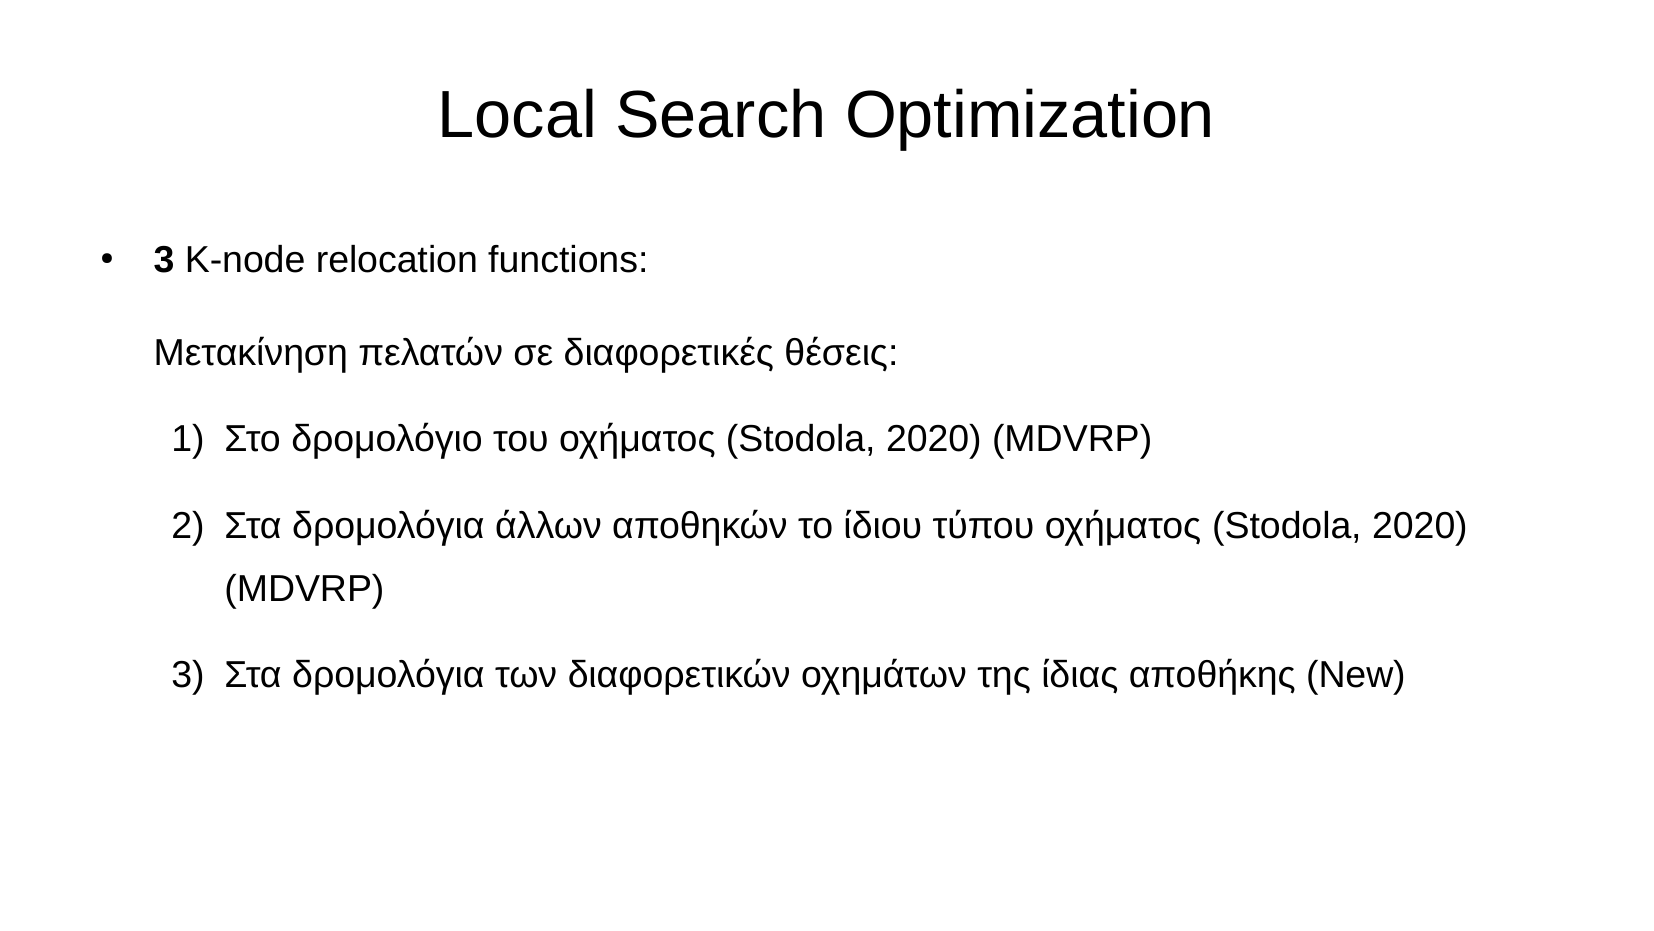

# Local Search Optimization
3 K-node relocation functions:
Μετακίνηση πελατών σε διαφορετικές θέσεις:
Στο δρομολόγιο του οχήματος (Stodola, 2020) (MDVRP)
Στα δρομολόγια άλλων αποθηκών το ίδιου τύπου οχήματος (Stodola, 2020) (MDVRP)
Στα δρομολόγια των διαφορετικών οχημάτων της ίδιας αποθήκης (New)